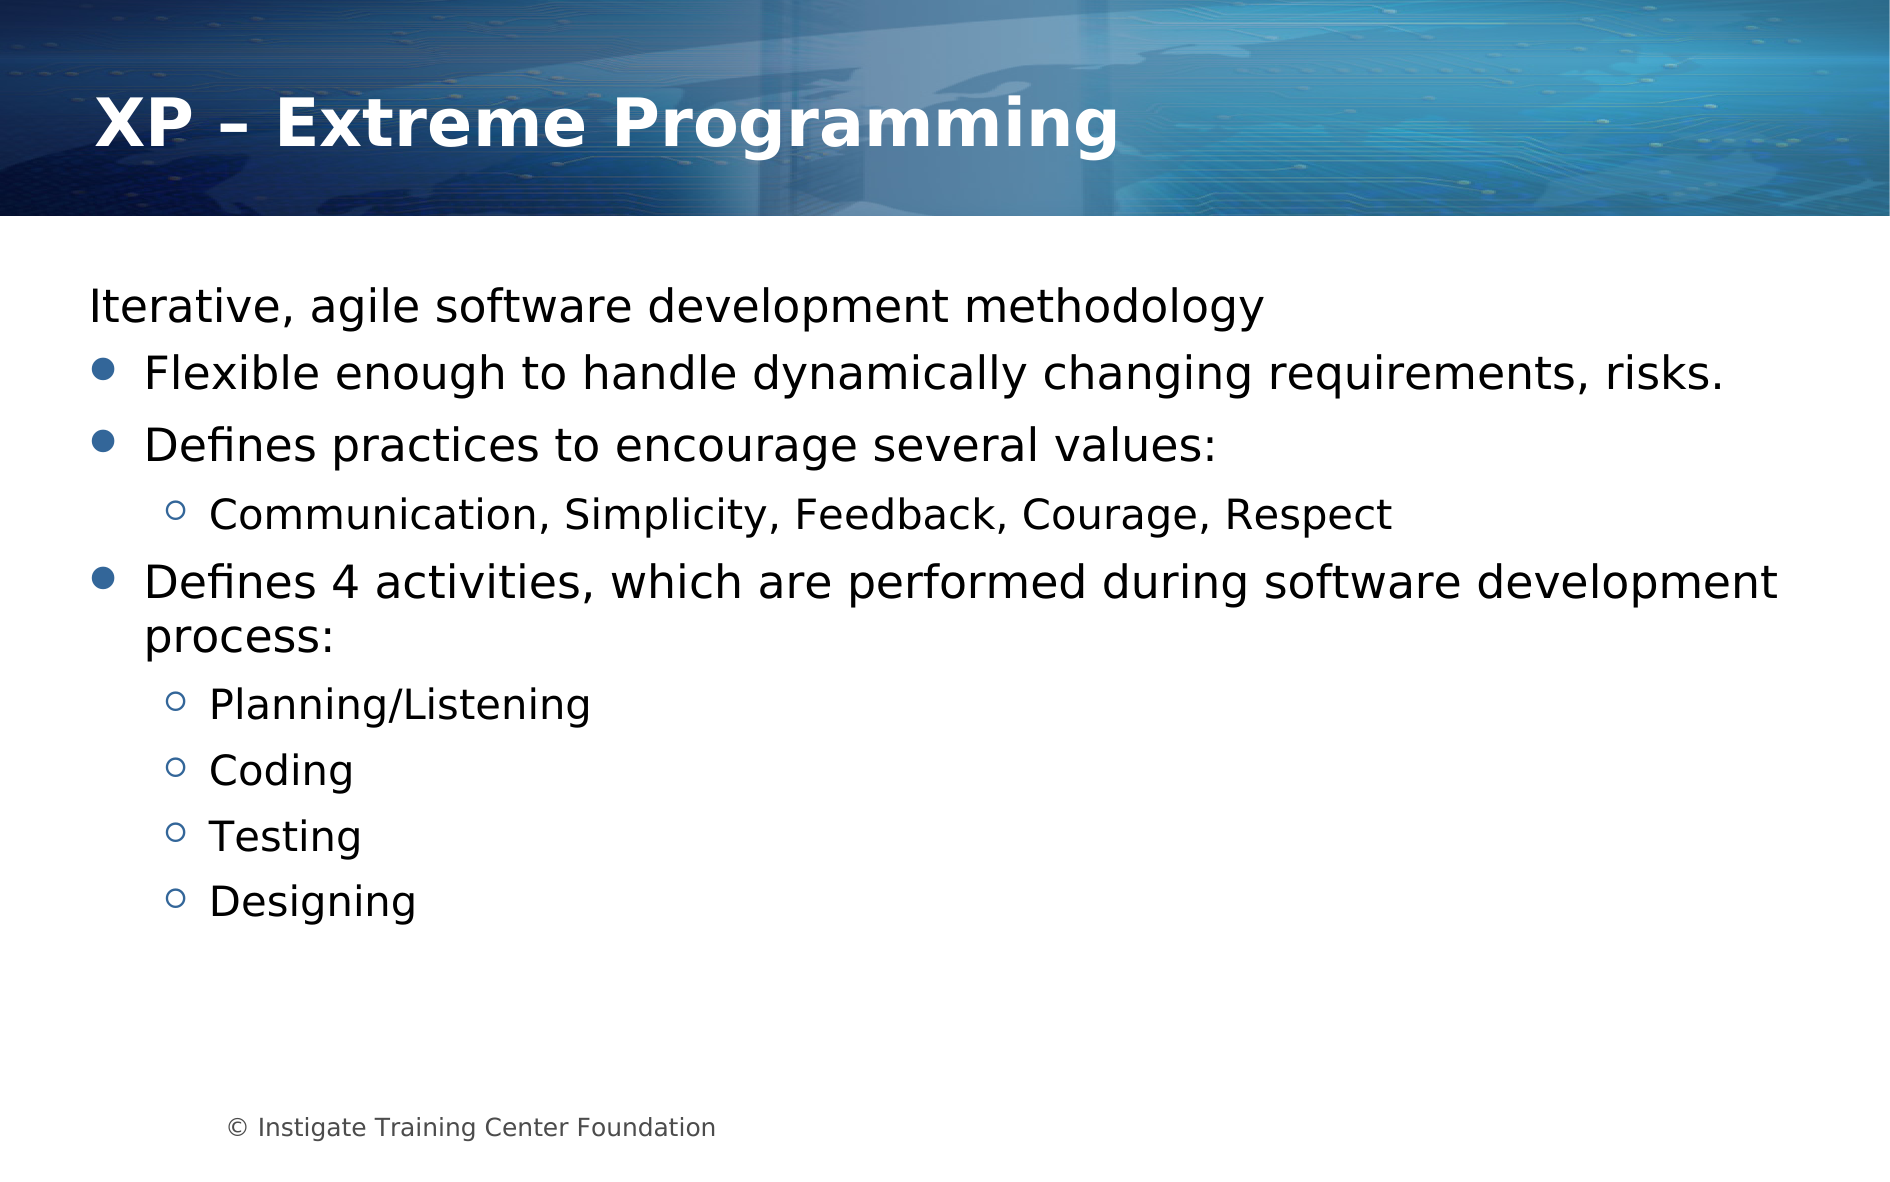

# XP – Extreme Programming
Iterative, agile software development methodology
Flexible enough to handle dynamically changing requirements, risks.
Defines practices to encourage several values:
Communication, Simplicity, Feedback, Courage, Respect
Defines 4 activities, which are performed during software development process:
Planning/Listening
Coding
Testing
Designing